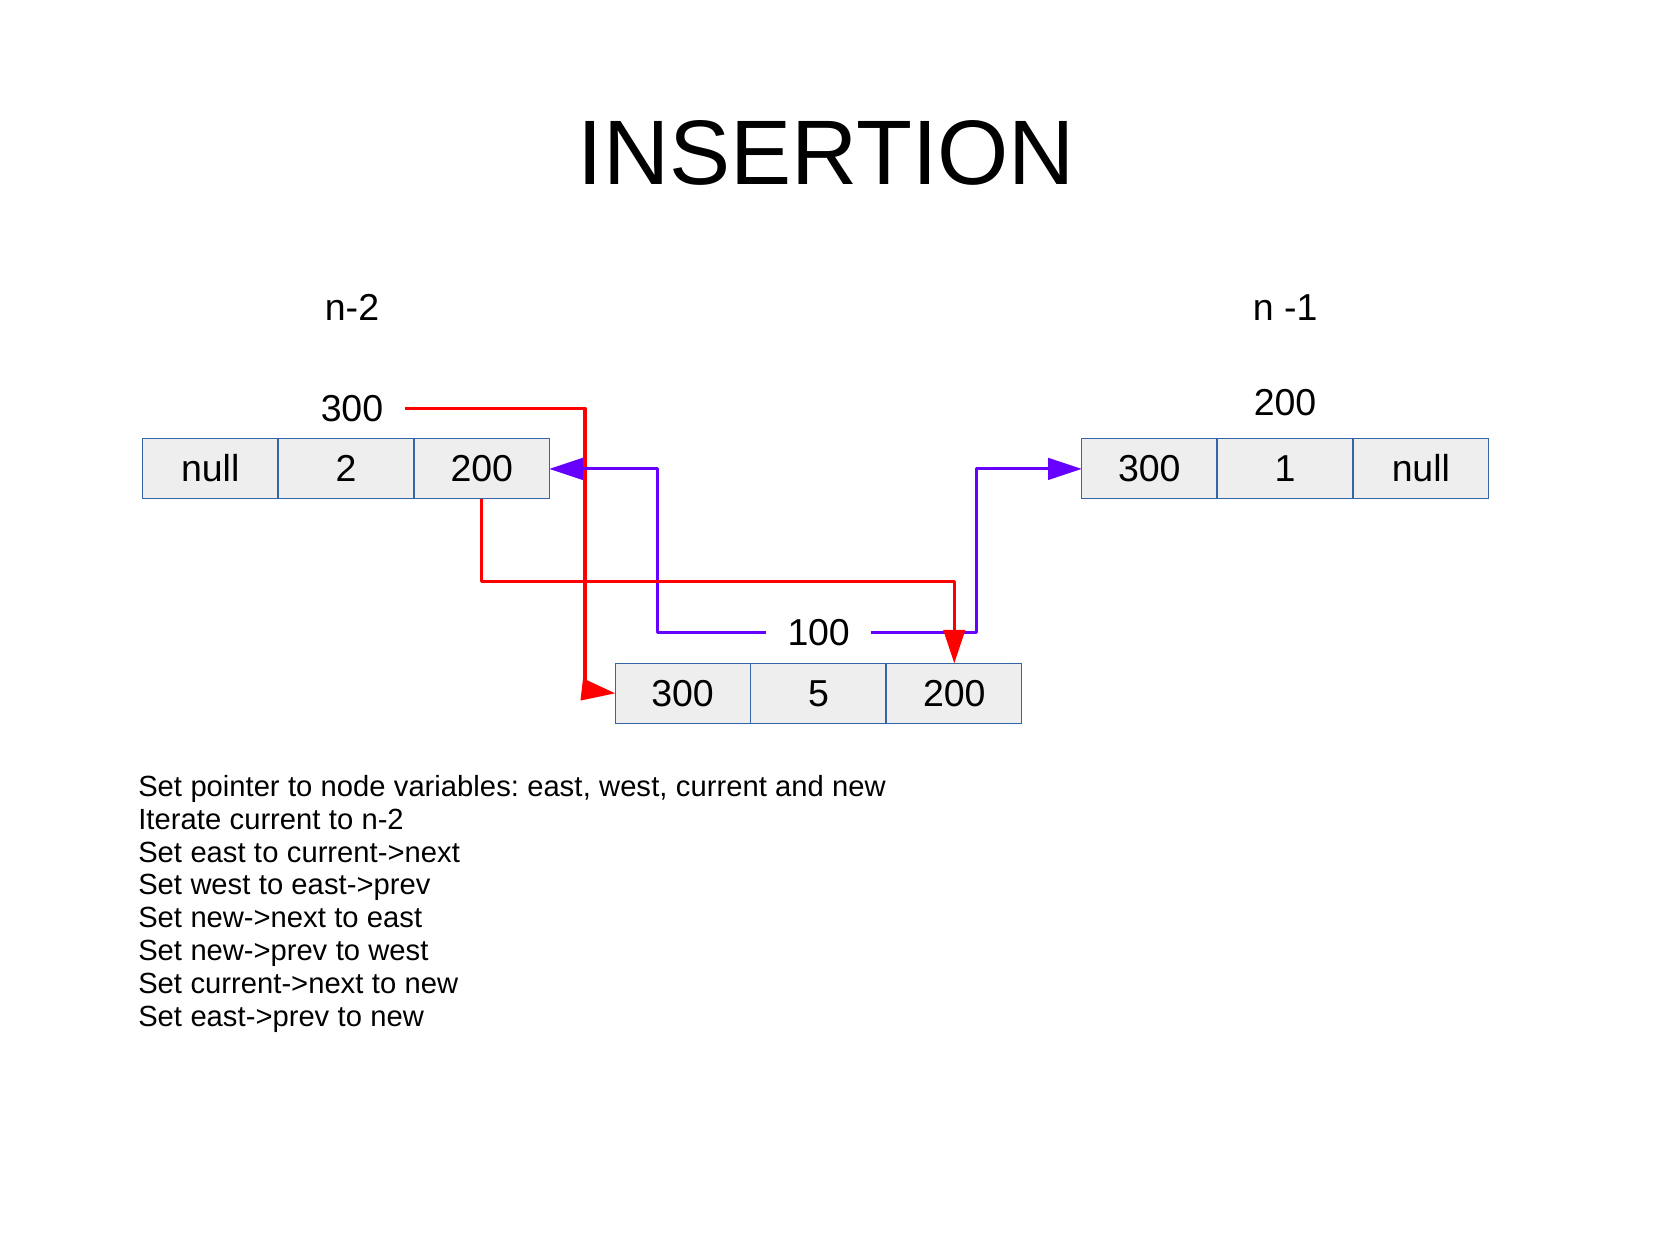

# INSERTION
n-2
n -1
200
300
null
2
200
300
1
null
100
300
5
200
Set pointer to node variables: east, west, current and new
Iterate current to n-2
Set east to current->next
Set west to east->prev
Set new->next to east
Set new->prev to west
Set current->next to new
Set east->prev to new